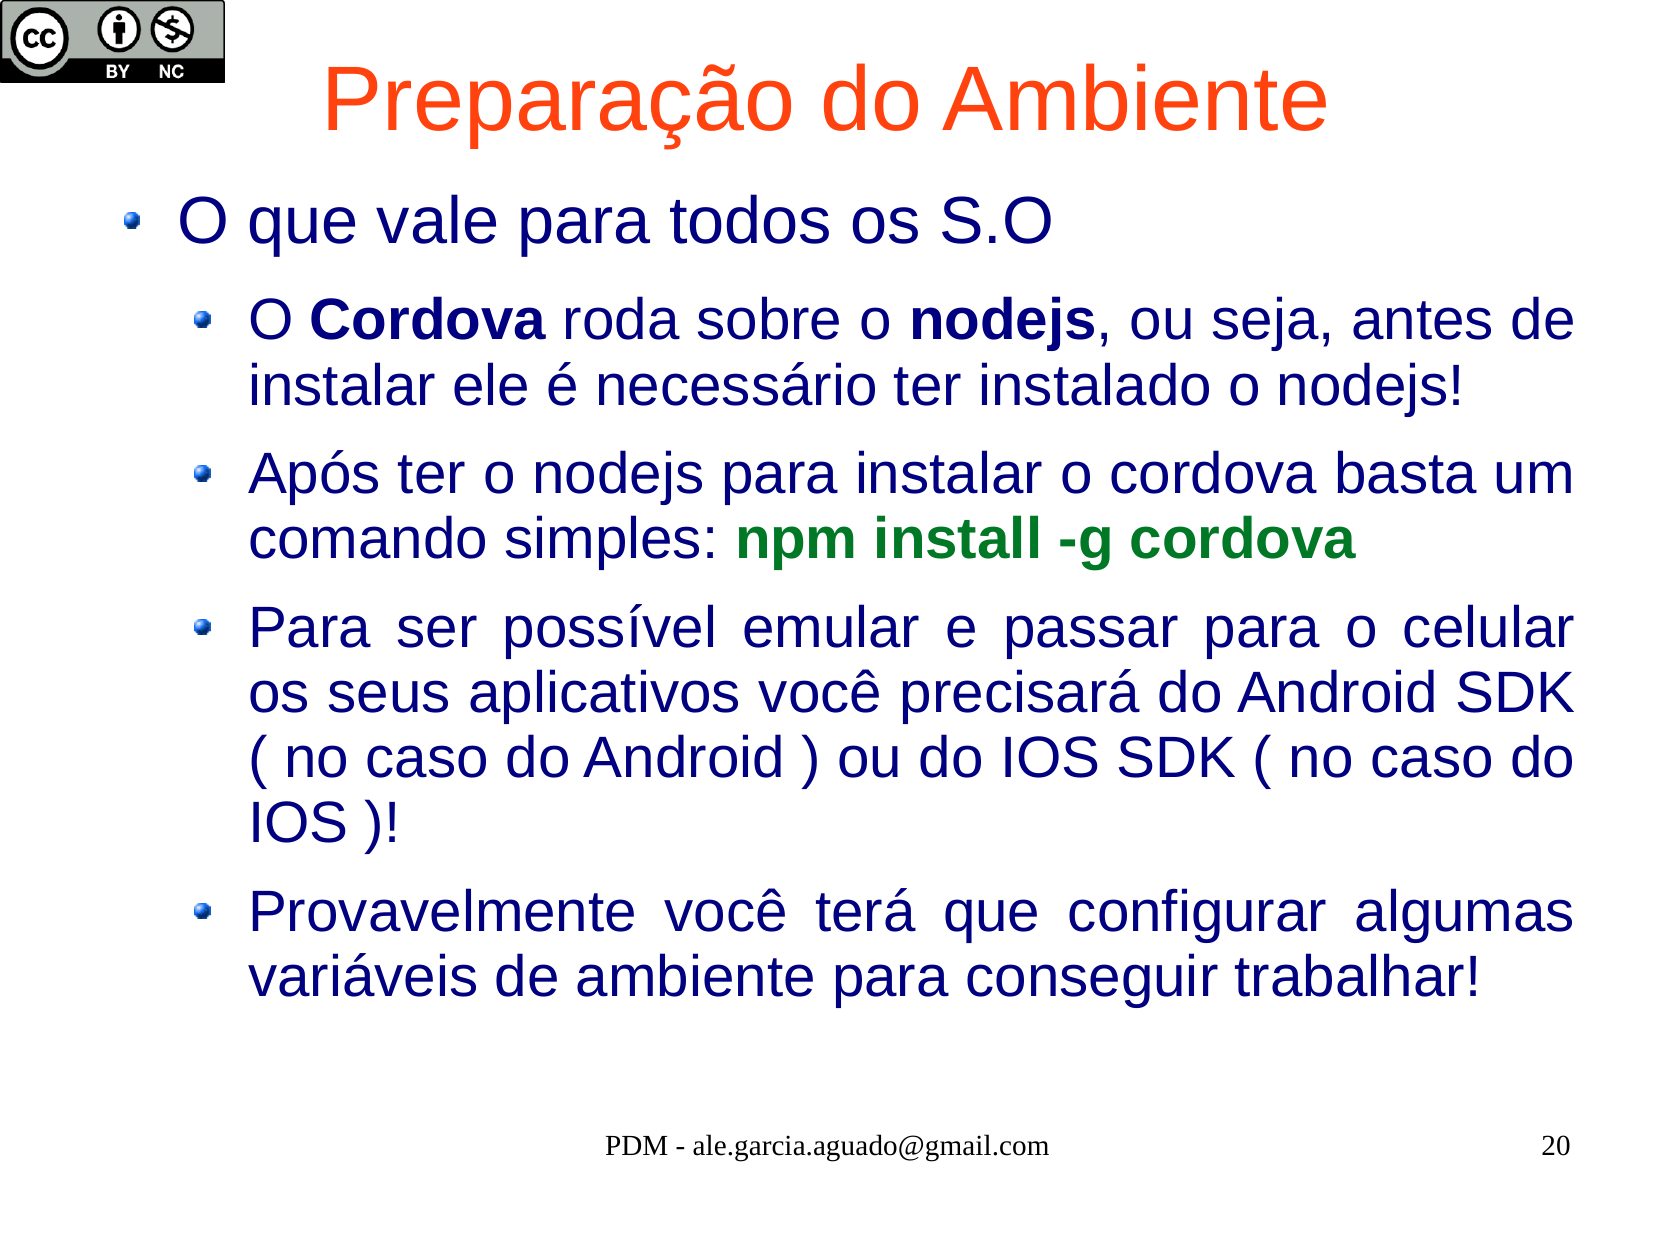

# Preparação do Ambiente
O que vale para todos os S.O
O Cordova roda sobre o nodejs, ou seja, antes de instalar ele é necessário ter instalado o nodejs!
Após ter o nodejs para instalar o cordova basta um comando simples: npm install -g cordova
Para ser possível emular e passar para o celular os seus aplicativos você precisará do Android SDK ( no caso do Android ) ou do IOS SDK ( no caso do IOS )!
Provavelmente você terá que configurar algumas variáveis de ambiente para conseguir trabalhar!
PDM - ale.garcia.aguado@gmail.com
20